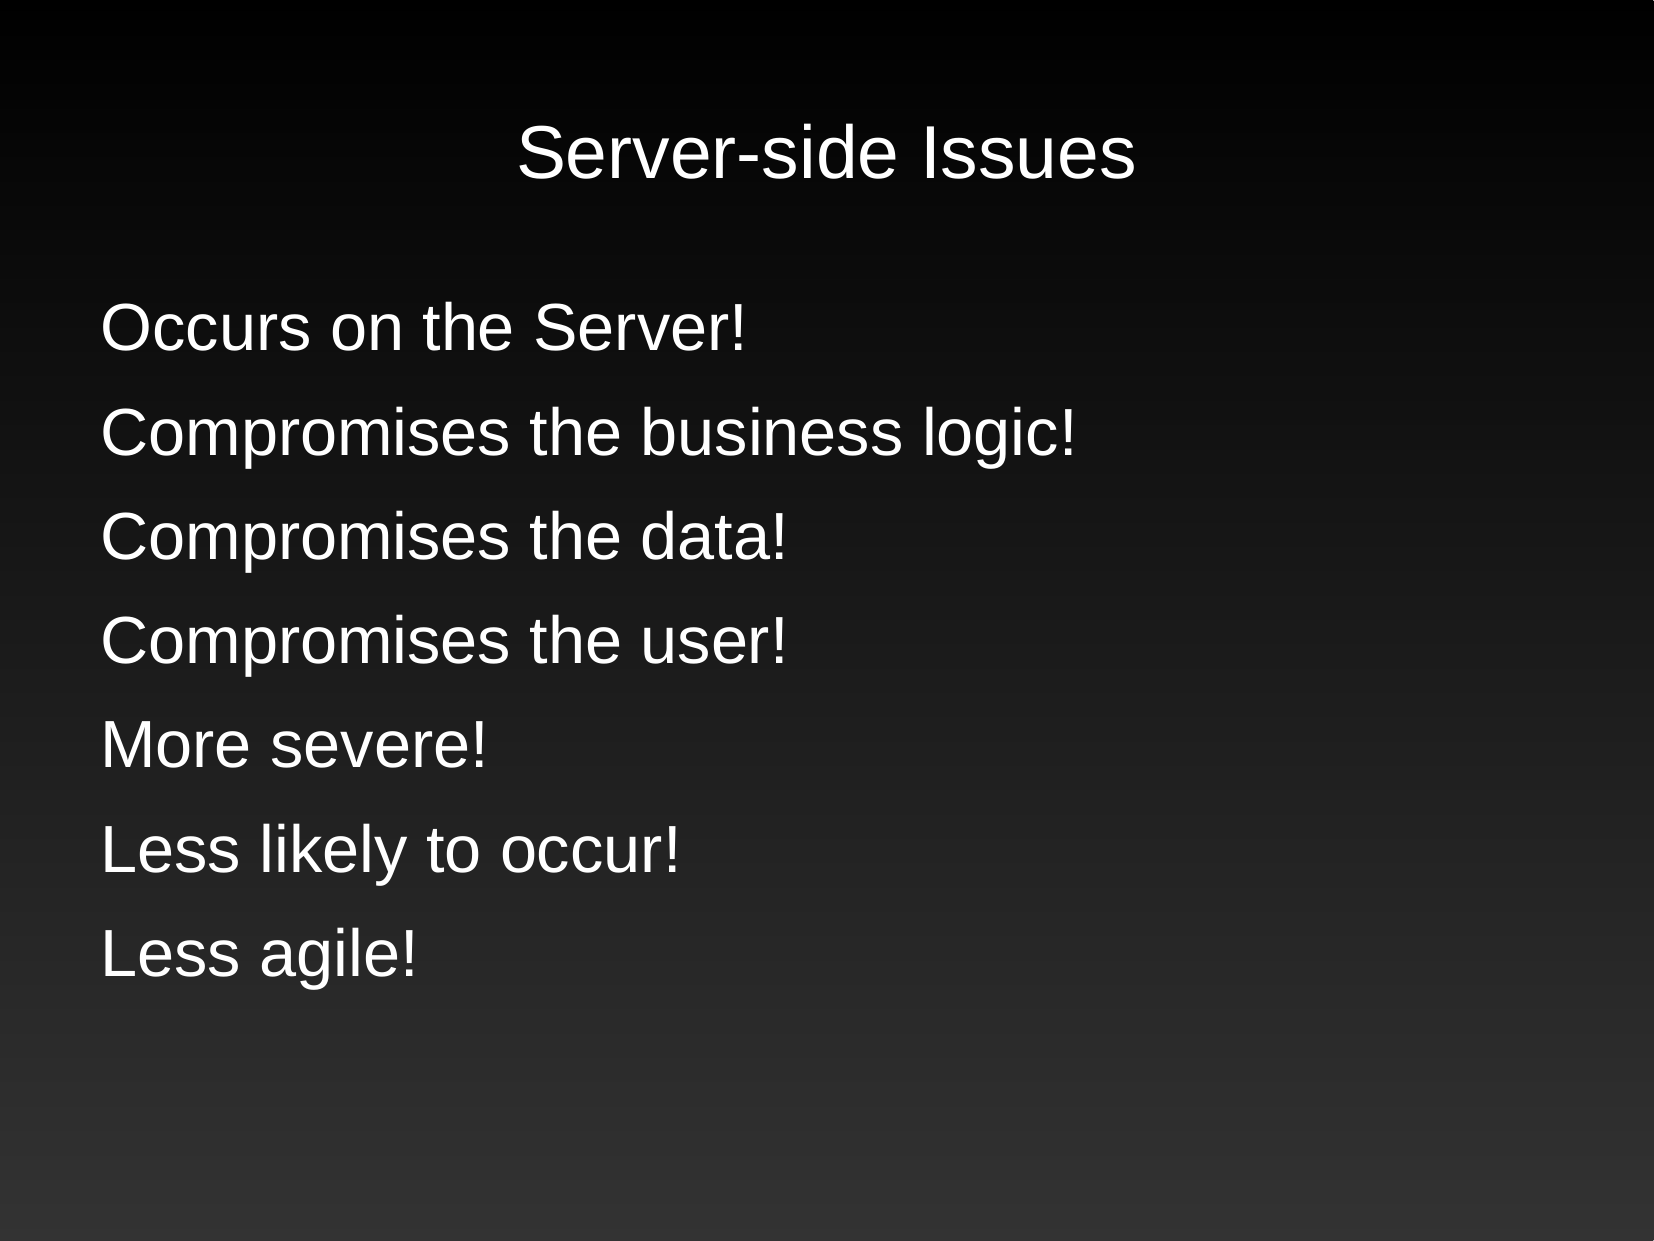

# Server-side Issues
Occurs on the Server!
Compromises the business logic!
Compromises the data!
Compromises the user!
More severe!
Less likely to occur!
Less agile!